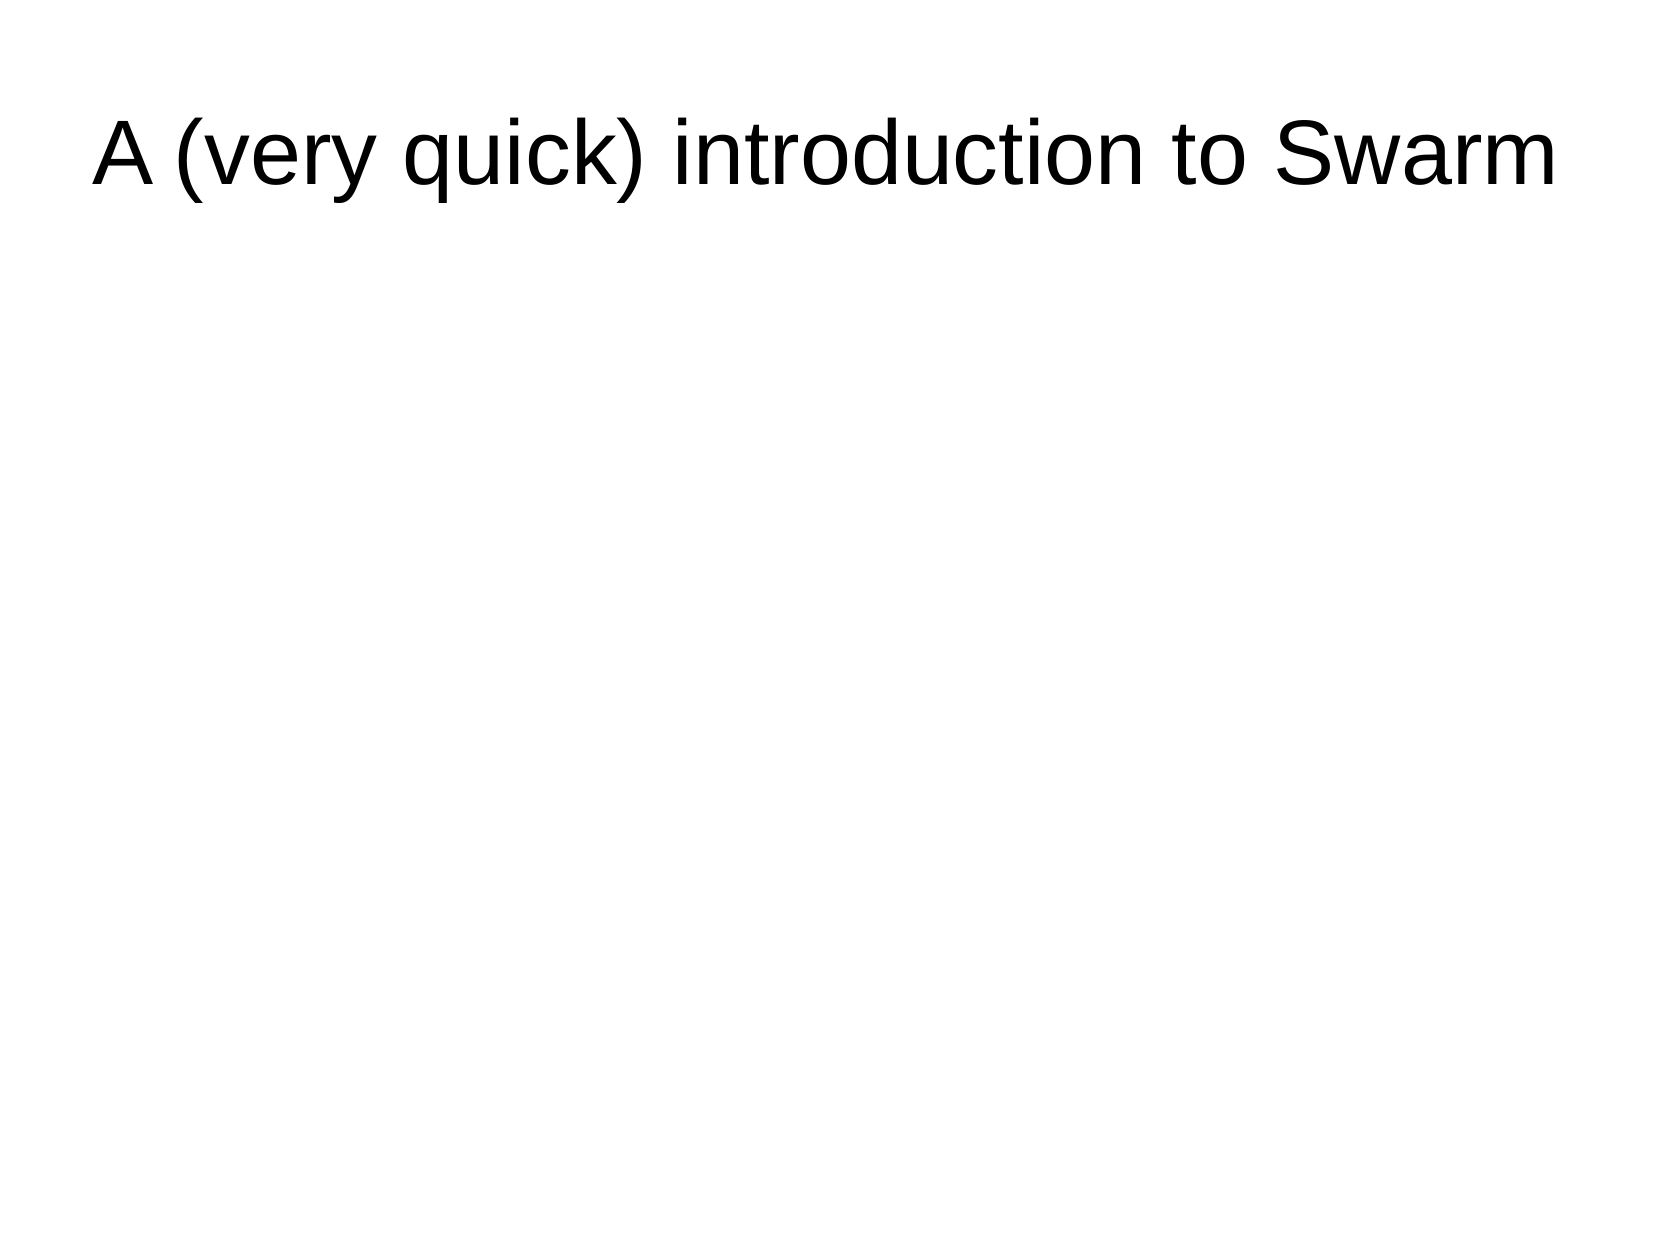

# A (very quick) introduction to Swarm